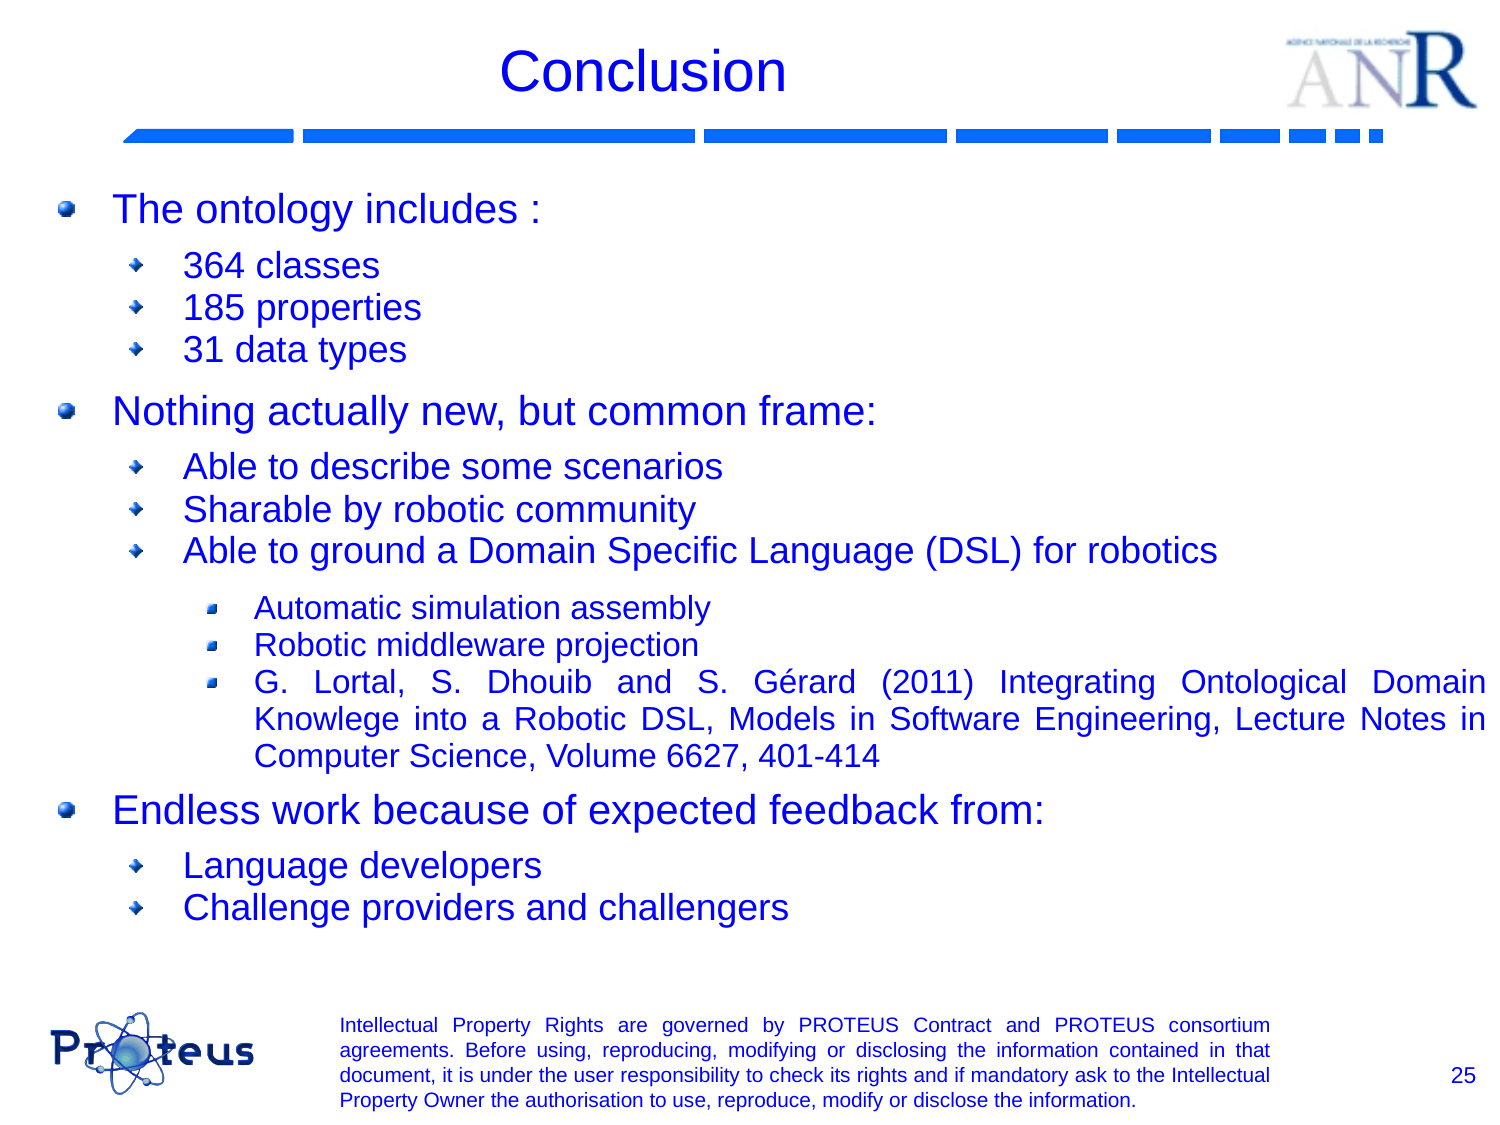

# Conclusion
The ontology includes :
364 classes
185 properties
31 data types
Nothing actually new, but common frame:
Able to describe some scenarios
Sharable by robotic community
Able to ground a Domain Specific Language (DSL) for robotics
Automatic simulation assembly
Robotic middleware projection
G. Lortal, S. Dhouib and S. Gérard (2011) Integrating Ontological Domain Knowlege into a Robotic DSL, Models in Software Engineering, Lecture Notes in Computer Science, Volume 6627, 401-414
Endless work because of expected feedback from:
Language developers
Challenge providers and challengers
25